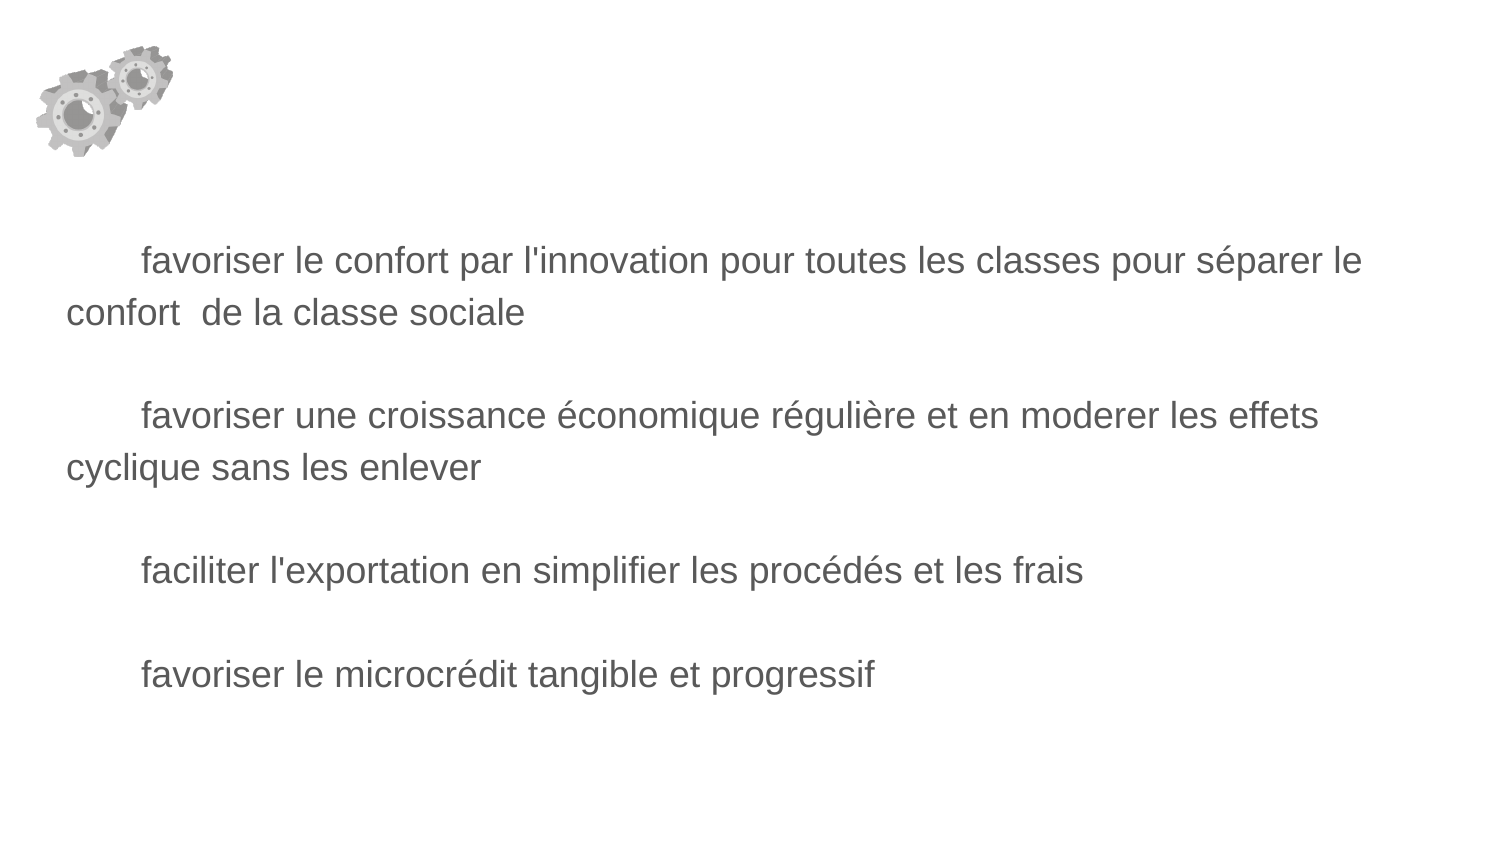

#
favoriser le confort par l'innovation pour toutes les classes pour séparer le confort de la classe sociale
favoriser une croissance économique régulière et en moderer les effets cyclique sans les enlever
faciliter l'exportation en simplifier les procédés et les frais
favoriser le microcrédit tangible et progressif
parti pour les salaires le maximum entre les taux unitaire moyen est 2